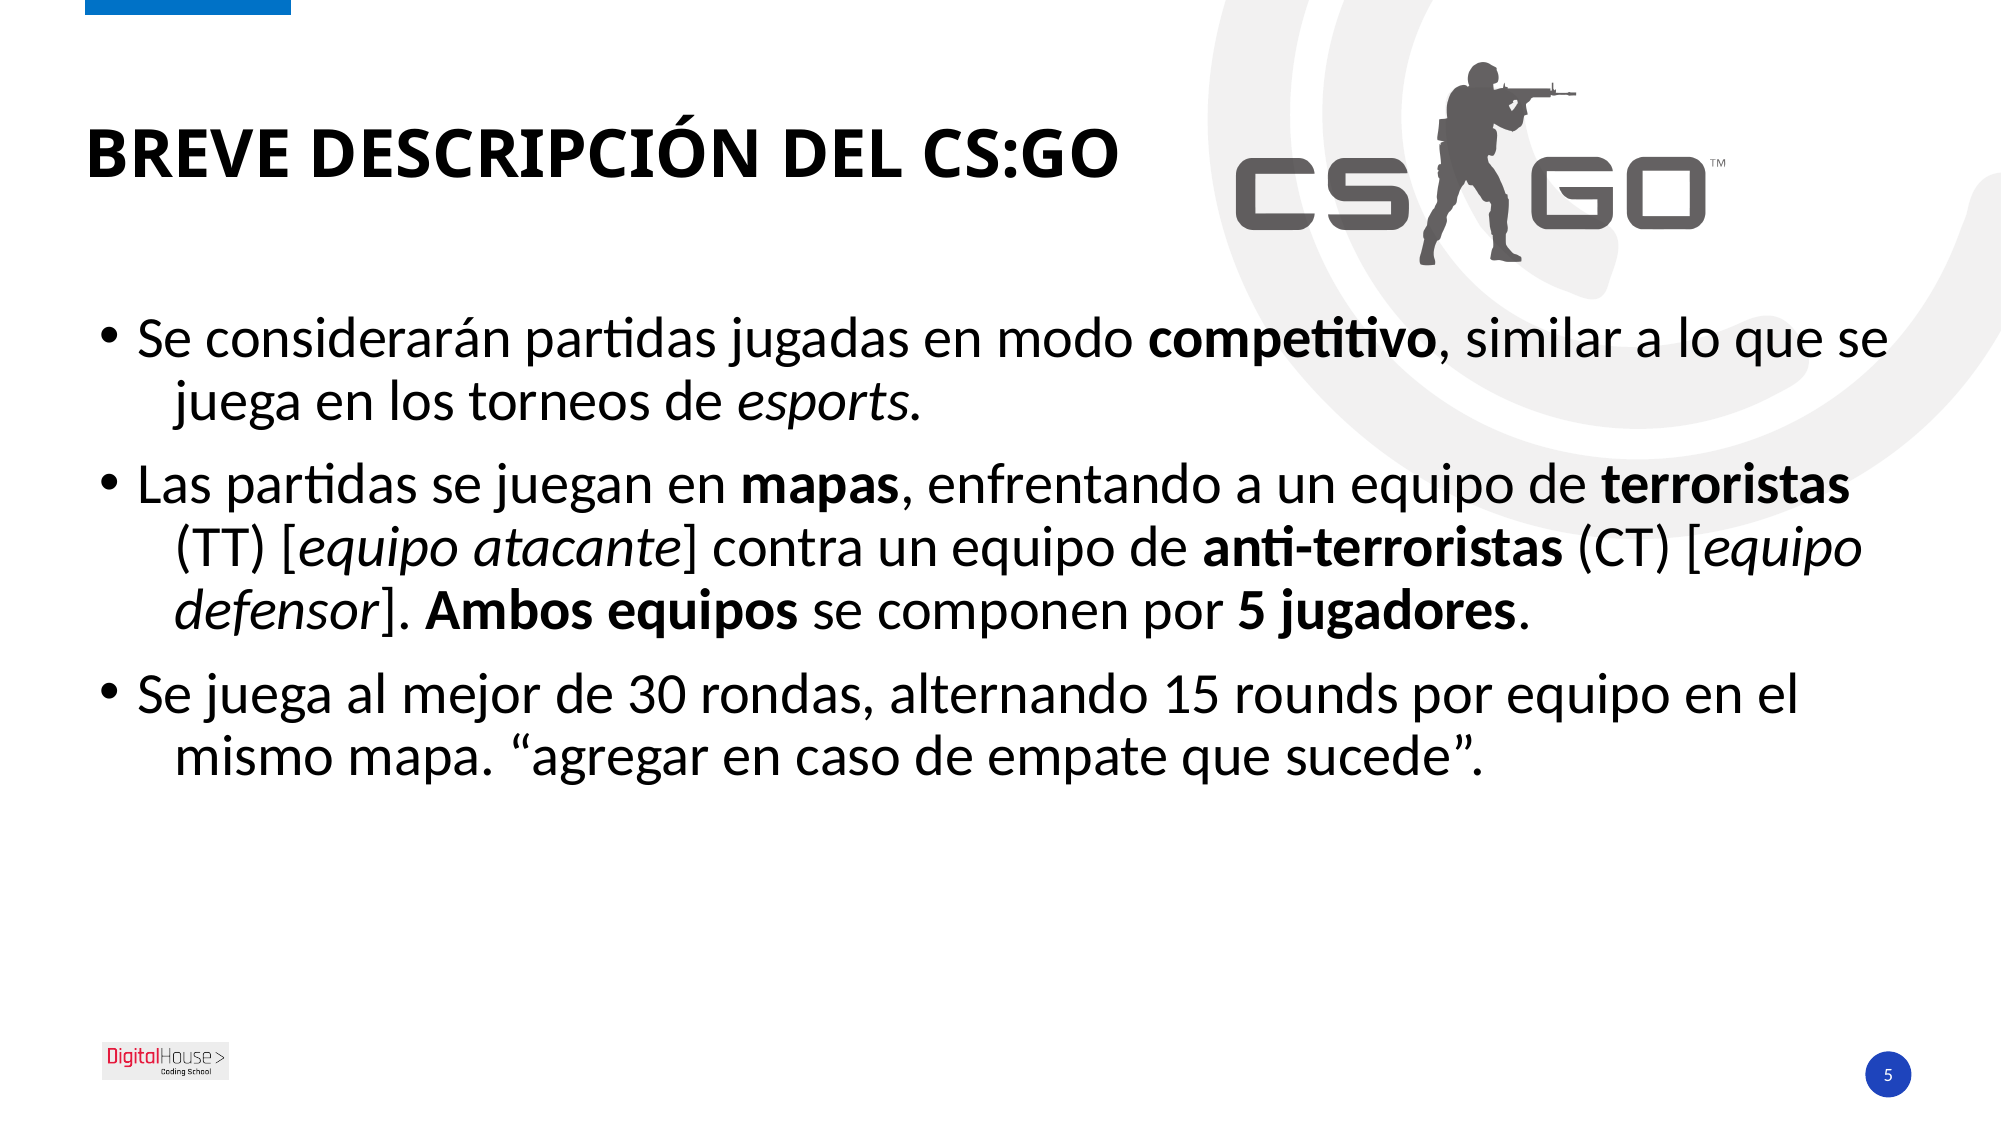

Breve descripción del CS:GO
# Se considerarán partidas jugadas en modo competitivo, similar a lo que se juega en los torneos de esports.
Las partidas se juegan en mapas, enfrentando a un equipo de terroristas (TT) [equipo atacante] contra un equipo de anti-terroristas (CT) [equipo defensor]. Ambos equipos se componen por 5 jugadores.
Se juega al mejor de 30 rondas, alternando 15 rounds por equipo en el mismo mapa. “agregar en caso de empate que sucede”.